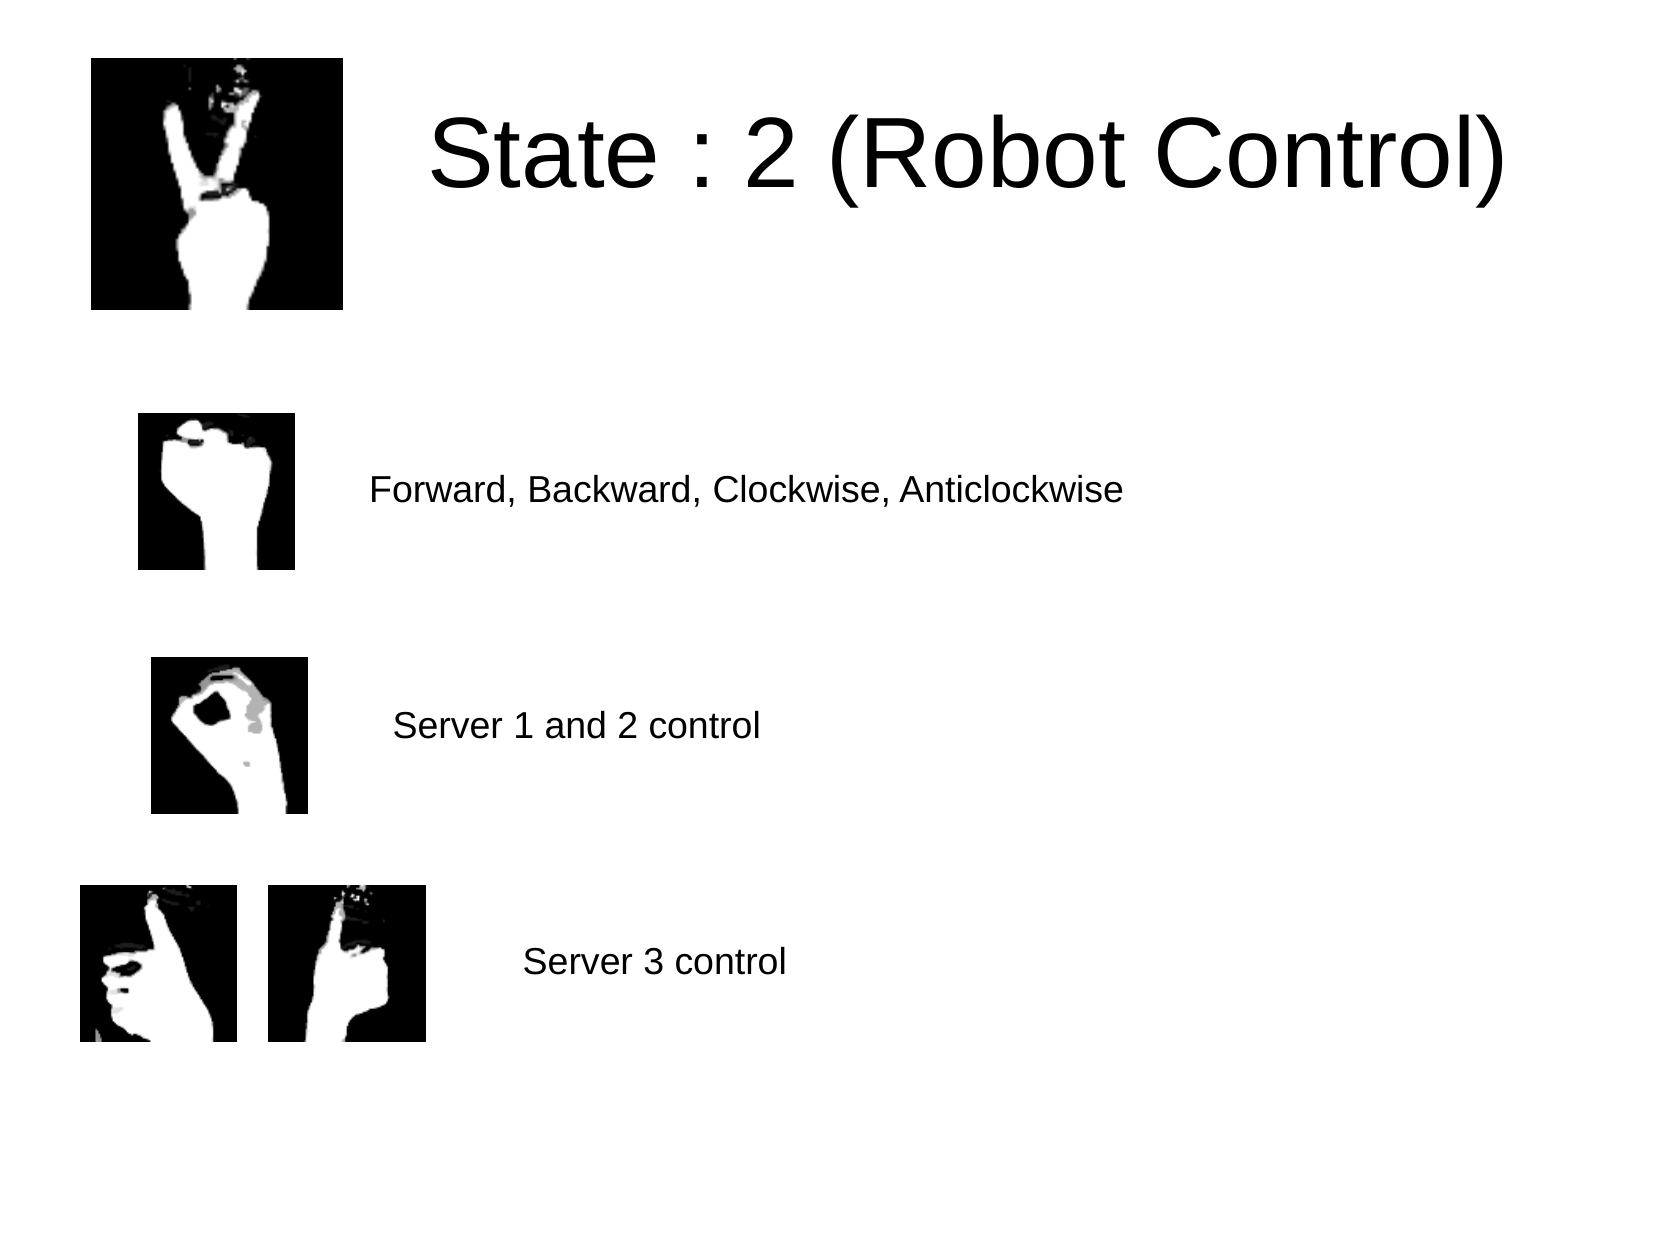

# State : 2 (Robot Control)
Forward, Backward, Clockwise, Anticlockwise
Server 1 and 2 control
Server 3 control